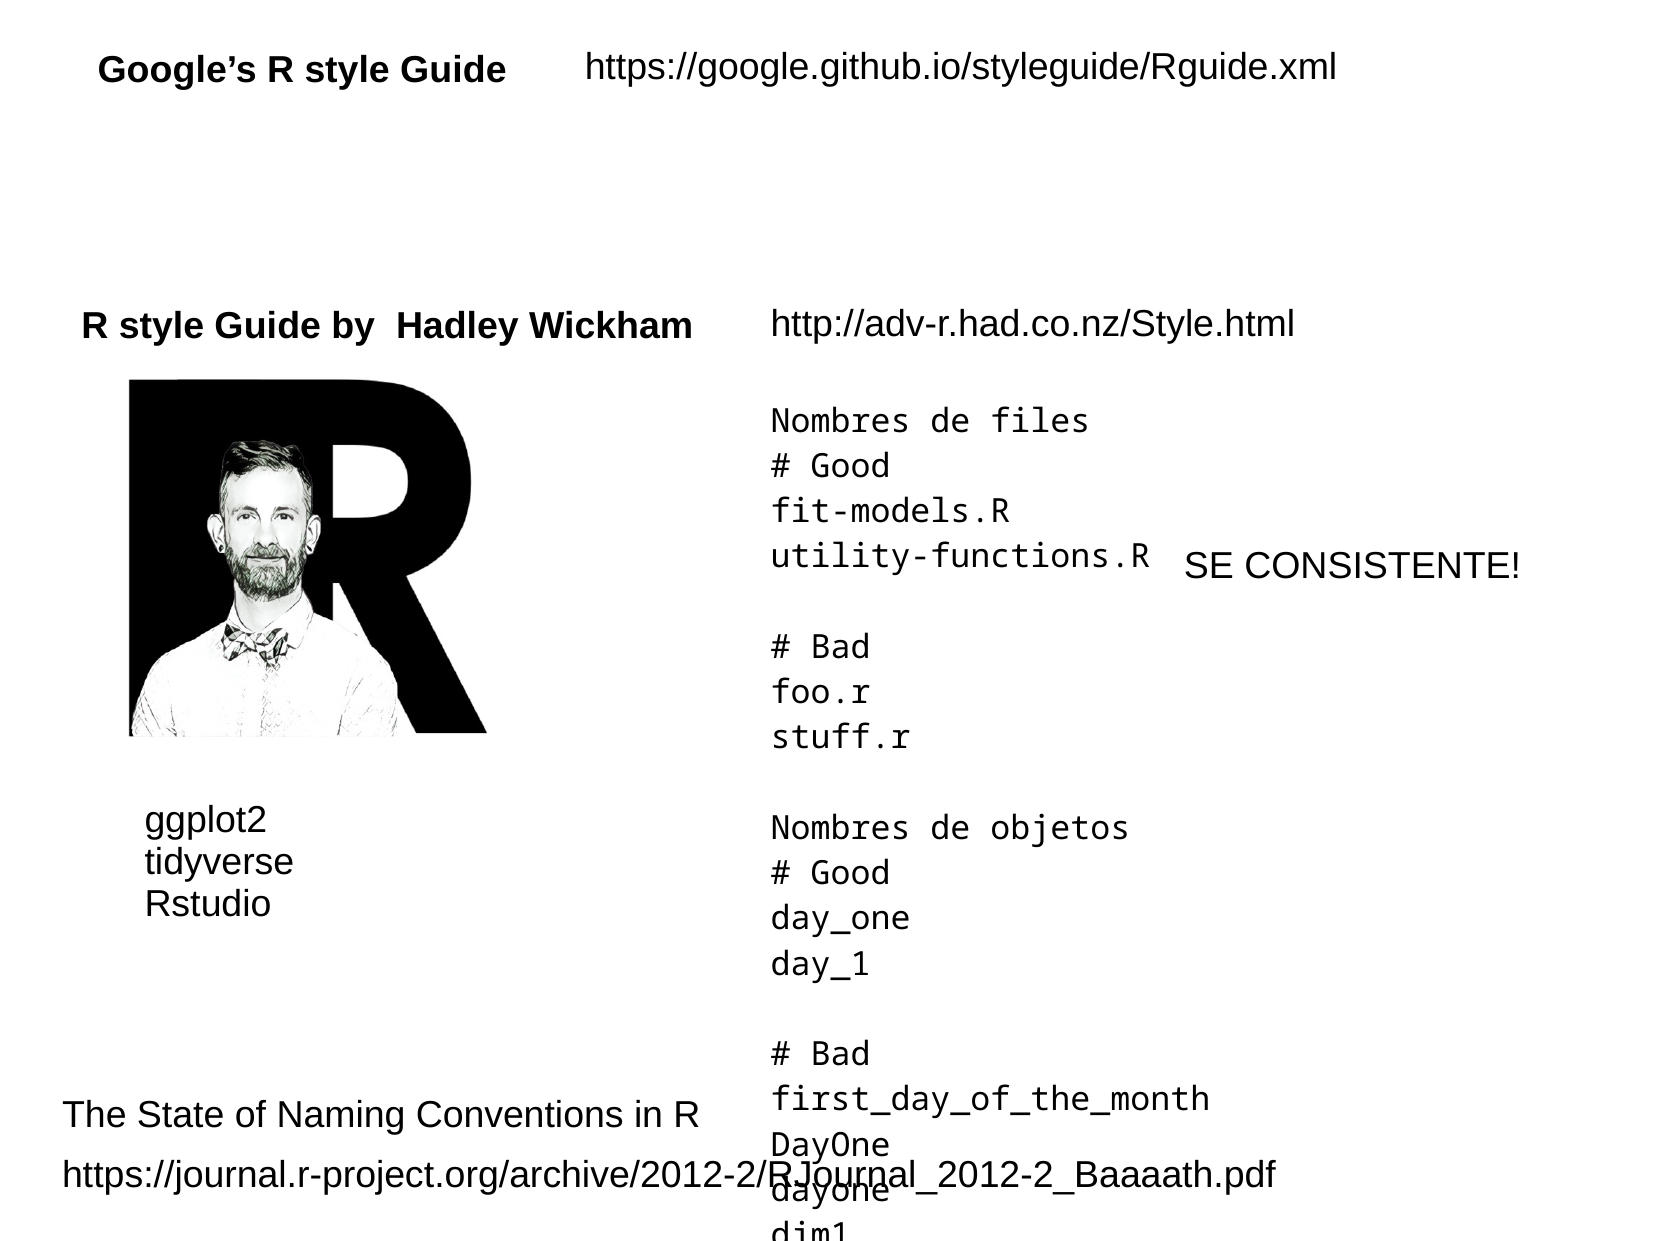

https://google.github.io/styleguide/Rguide.xml
Google’s R style Guide
http://adv-r.had.co.nz/Style.html
R style Guide by Hadley Wickham
Nombres de files
# Good
fit-models.R
utility-functions.R
# Bad
foo.r
stuff.r
Nombres de objetos
# Good
day_one
day_1
# Bad
first_day_of_the_month
DayOne
dayone
djm1
SE CONSISTENTE!
ggplot2
tidyverse
Rstudio
The State of Naming Conventions in R
https://journal.r-project.org/archive/2012-2/RJournal_2012-2_Baaaath.pdf